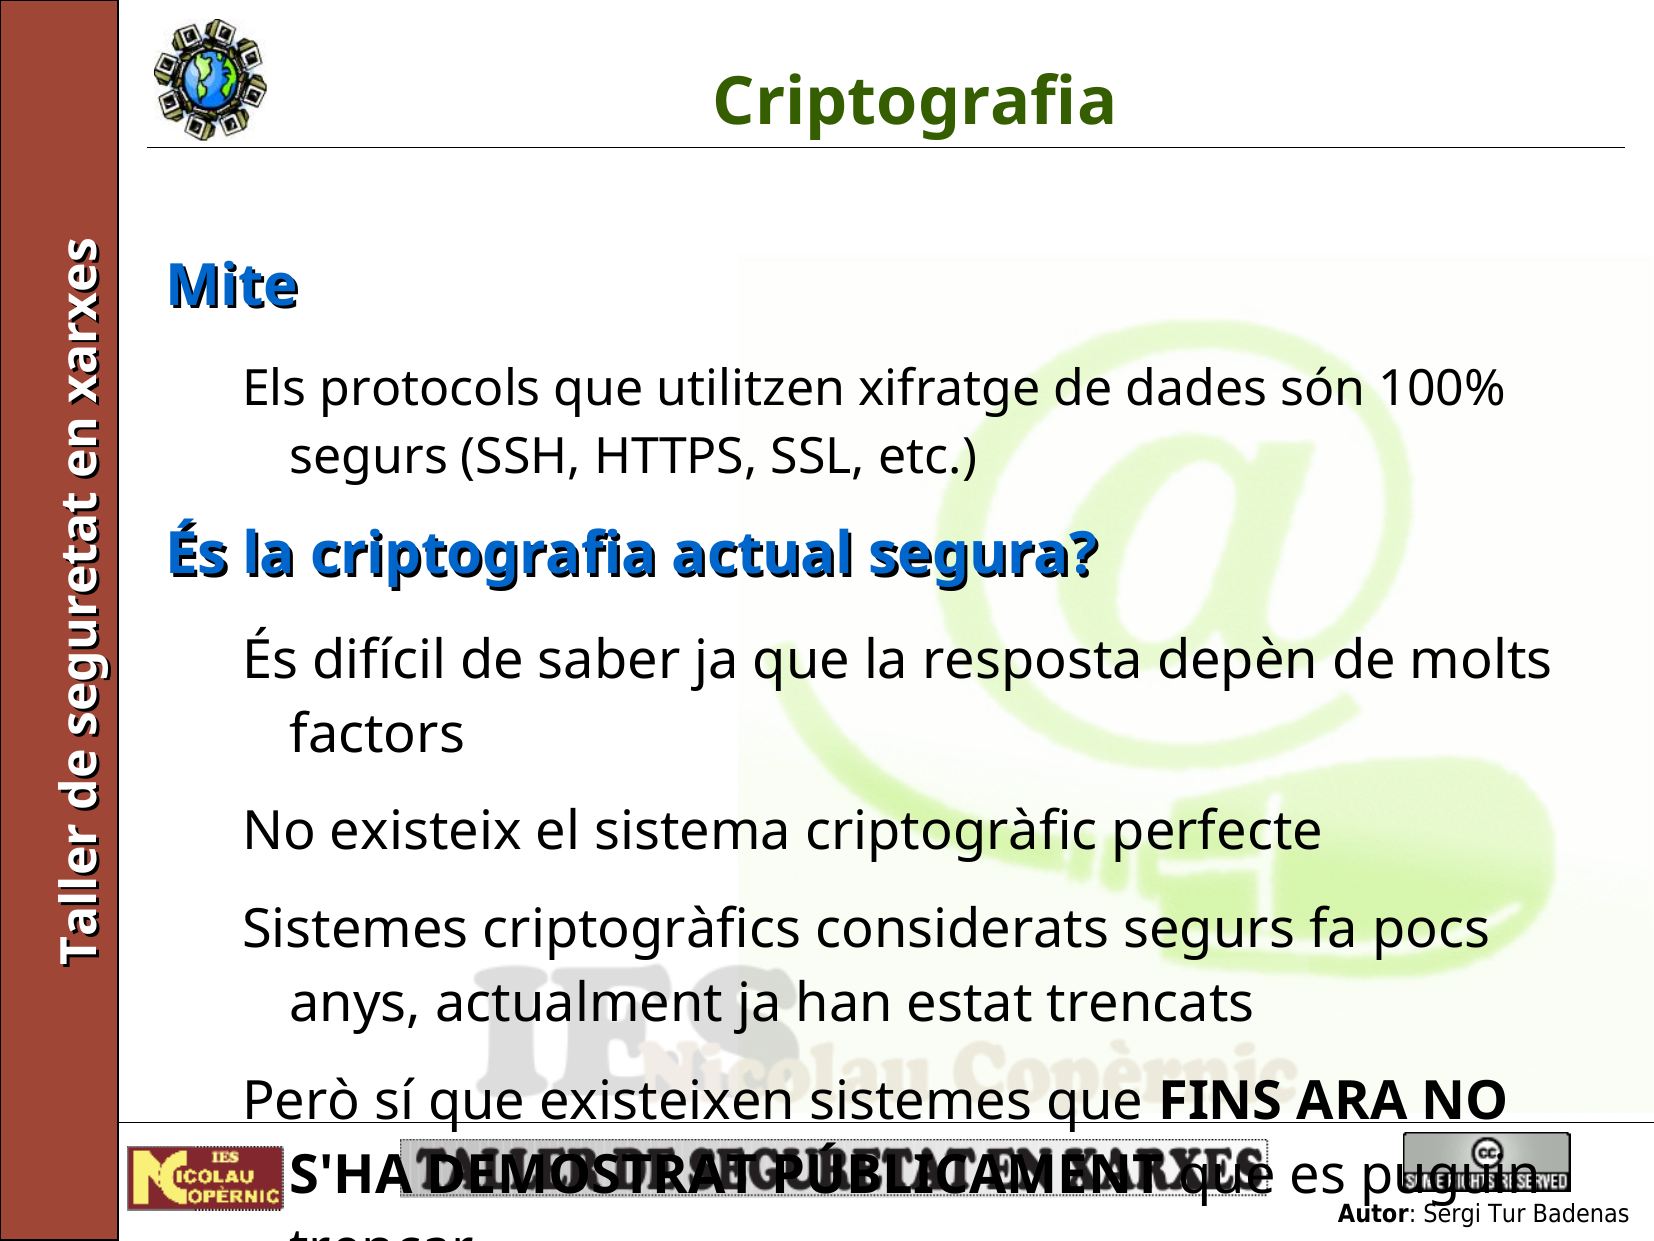

# Criptografia
Mite
Els protocols que utilitzen xifratge de dades són 100% segurs (SSH, HTTPS, SSL, etc.)
És la criptografia actual segura?
És difícil de saber ja que la resposta depèn de molts factors
No existeix el sistema criptogràfic perfecte
Sistemes criptogràfics considerats segurs fa pocs anys, actualment ja han estat trencats
Però sí que existeixen sistemes que FINS ARA NO S'HA DEMOSTRAT PÚBLICAMENT que es puguin trencar